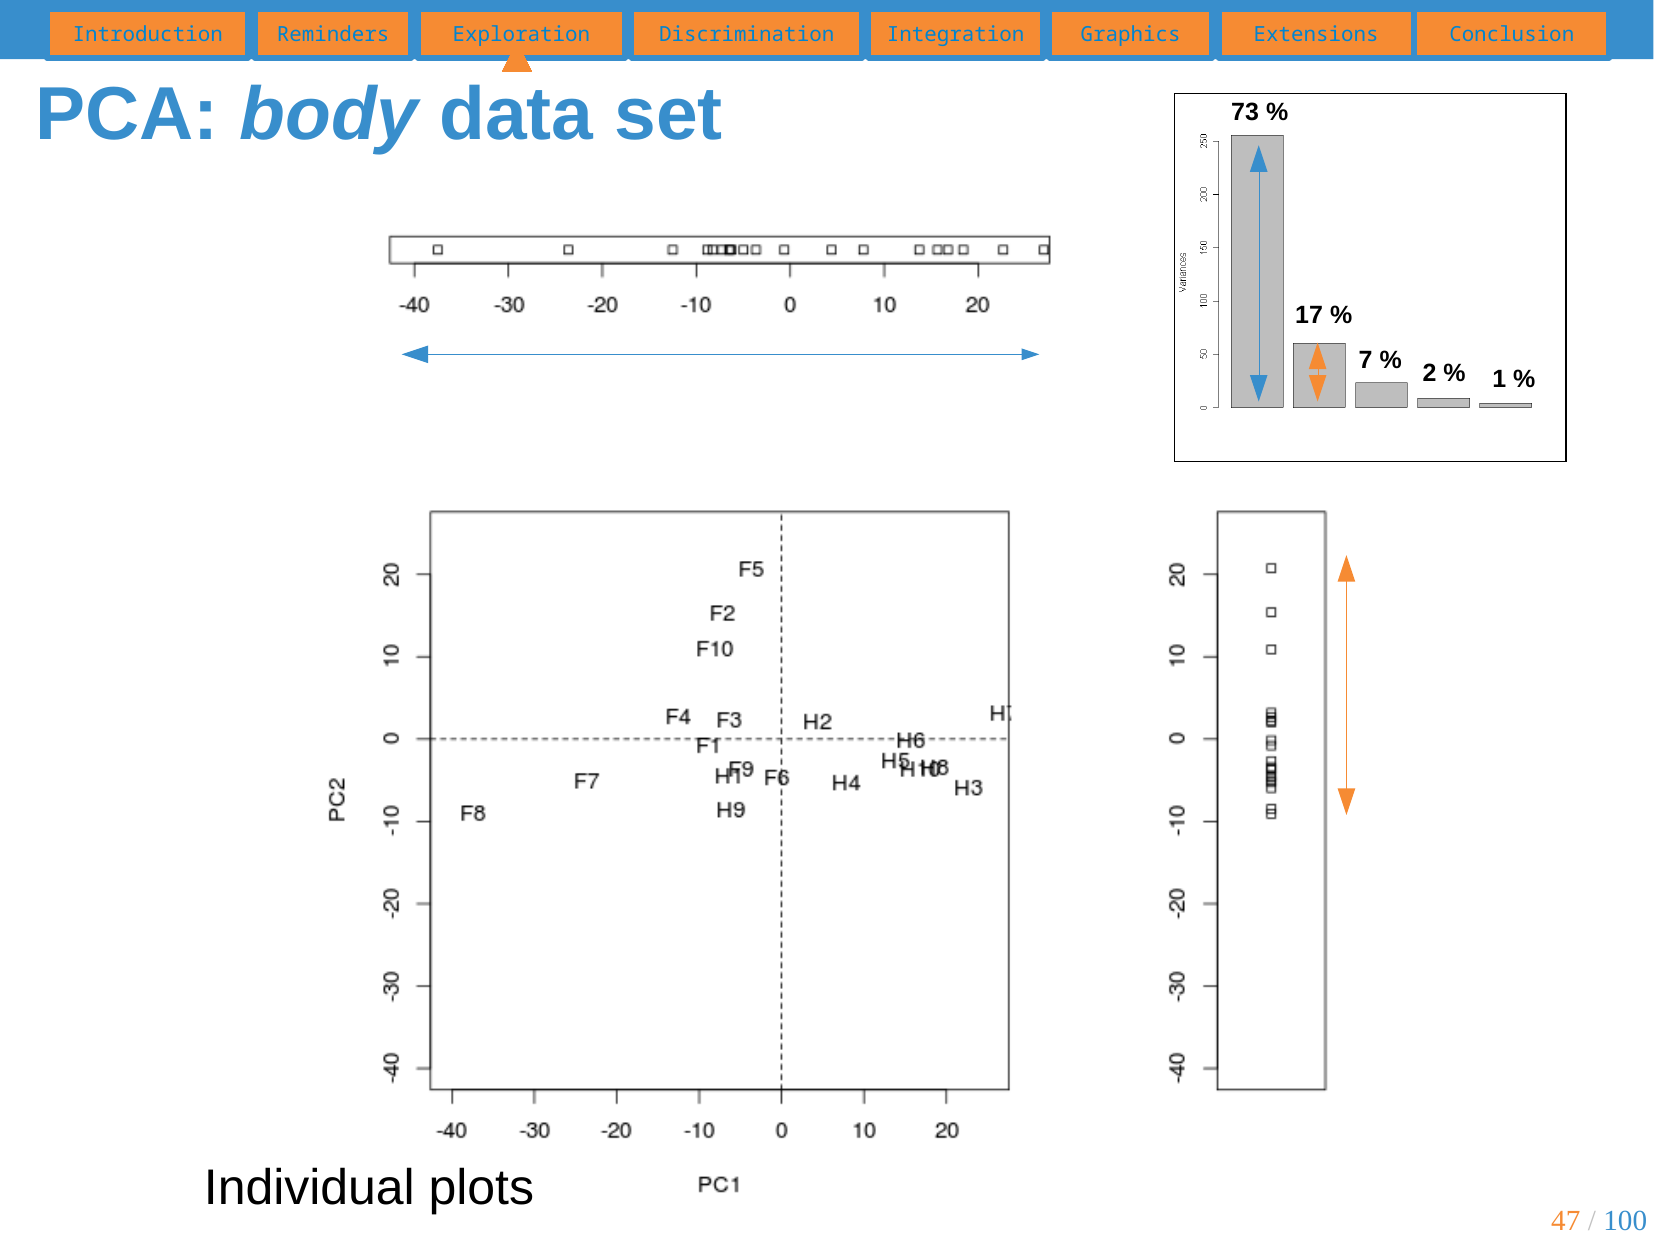

# PCA: body data set
73 %
17 %
7 %
2 %
1 %
Individual plots
47